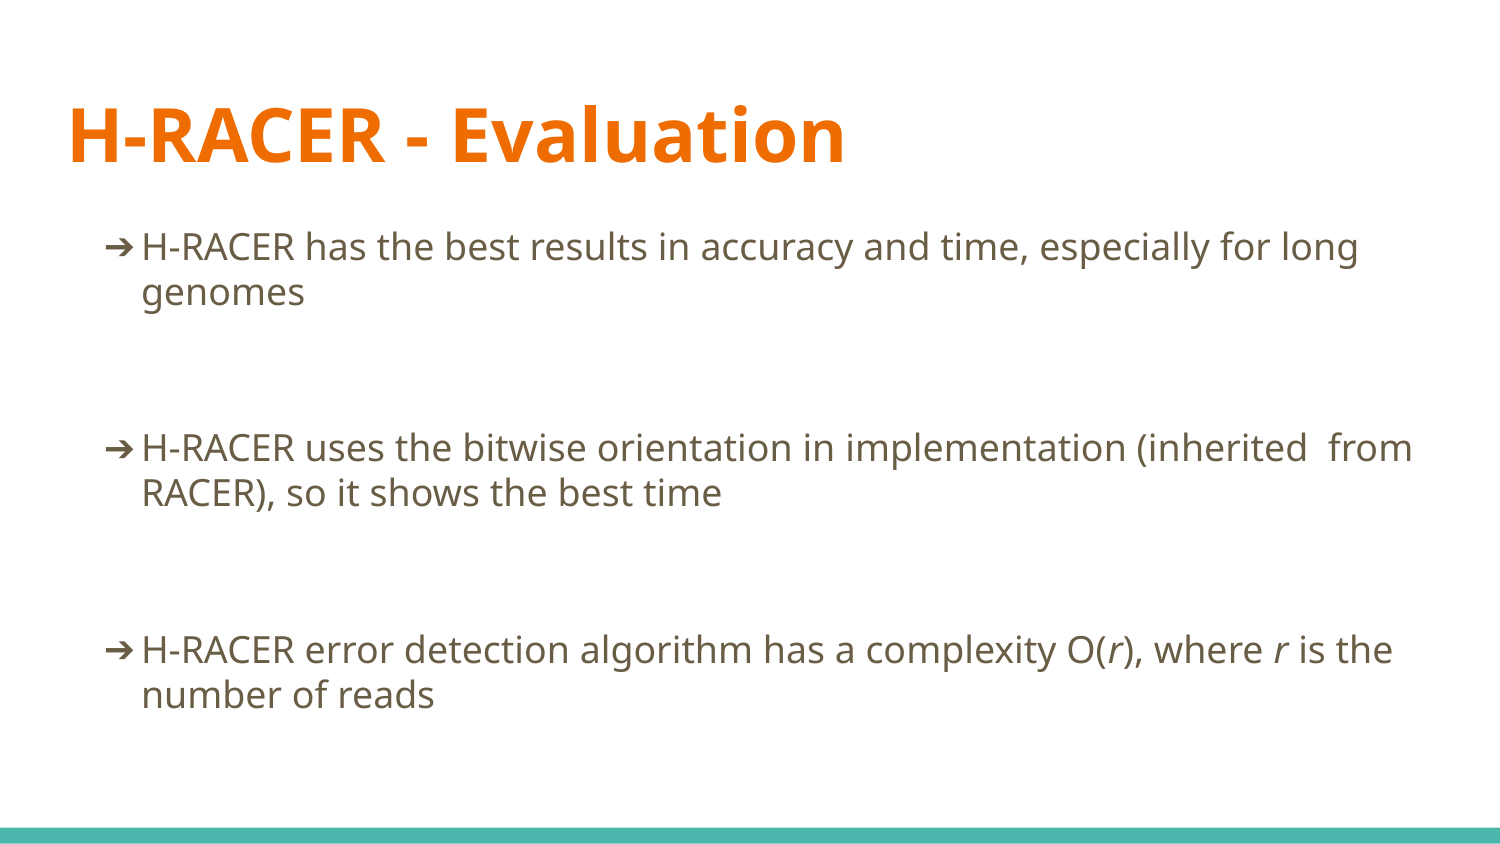

# H-RACER - Evaluation
H-RACER has the best results in accuracy and time, especially for long genomes
H-RACER uses the bitwise orientation in implementation (inherited from RACER), so it shows the best time
H-RACER error detection algorithm has a complexity O(r), where r is the number of reads